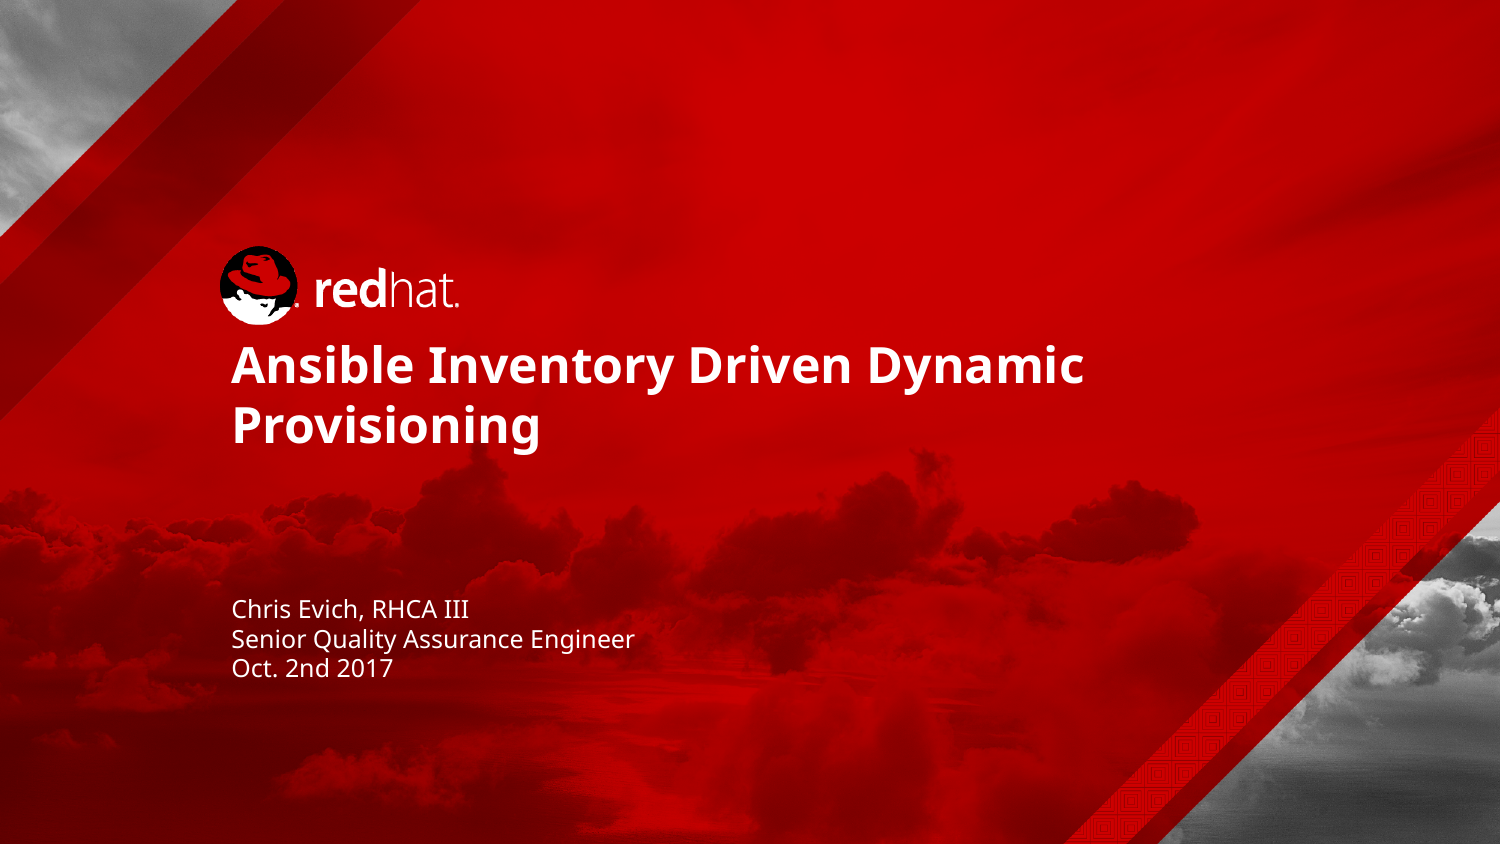

# Ansible Inventory Driven Dynamic Provisioning
Chris Evich, RHCA III
Senior Quality Assurance Engineer
Oct. 2nd 2017